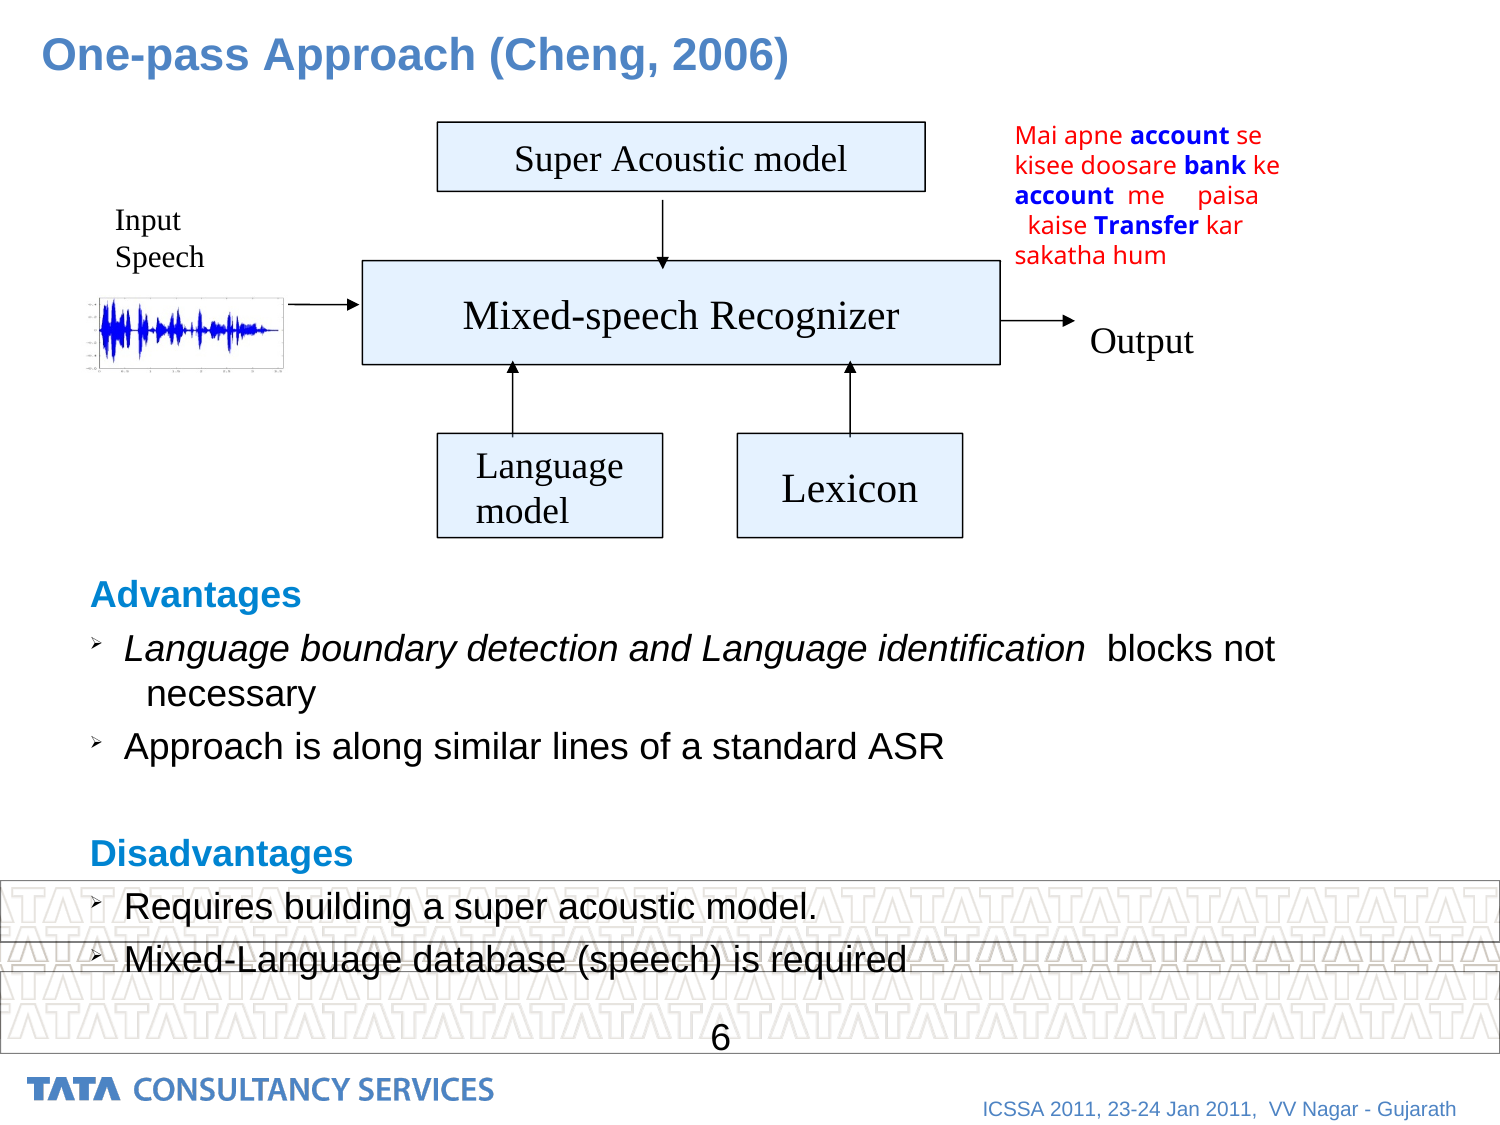

# One-pass Approach (Cheng, 2006)
Mai apne account se kisee doosare bank ke account me paisa kaise Transfer kar sakatha hum
Super Acoustic model
Input Speech
Mixed-speech Recognizer
Output
Language model
Lexicon
Advantages
 Language boundary detection and Language identification blocks not necessary
 Approach is along similar lines of a standard ASR
Disadvantages
 Requires building a super acoustic model.
 Mixed-Language database (speech) is required
6